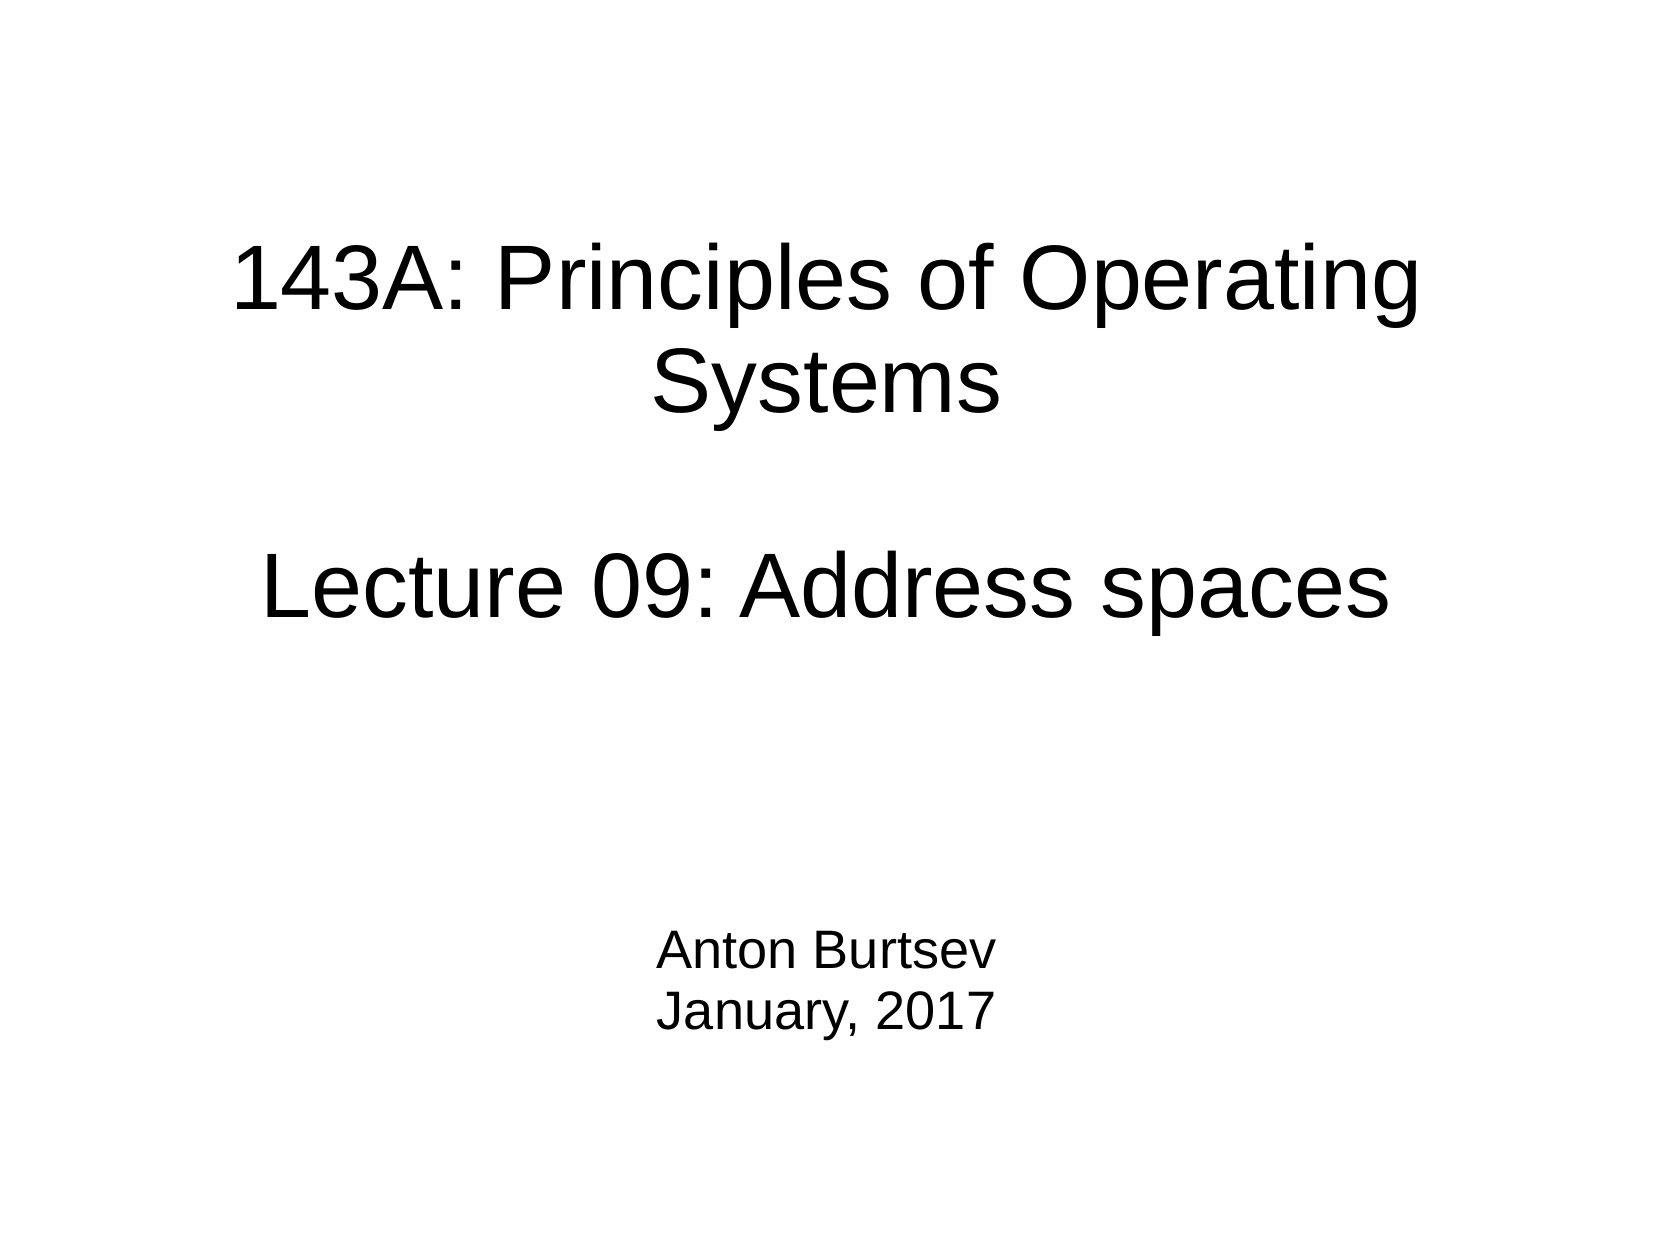

# 143A: Principles of Operating Systems Lecture 09: Address spaces
Anton Burtsev
January, 2017